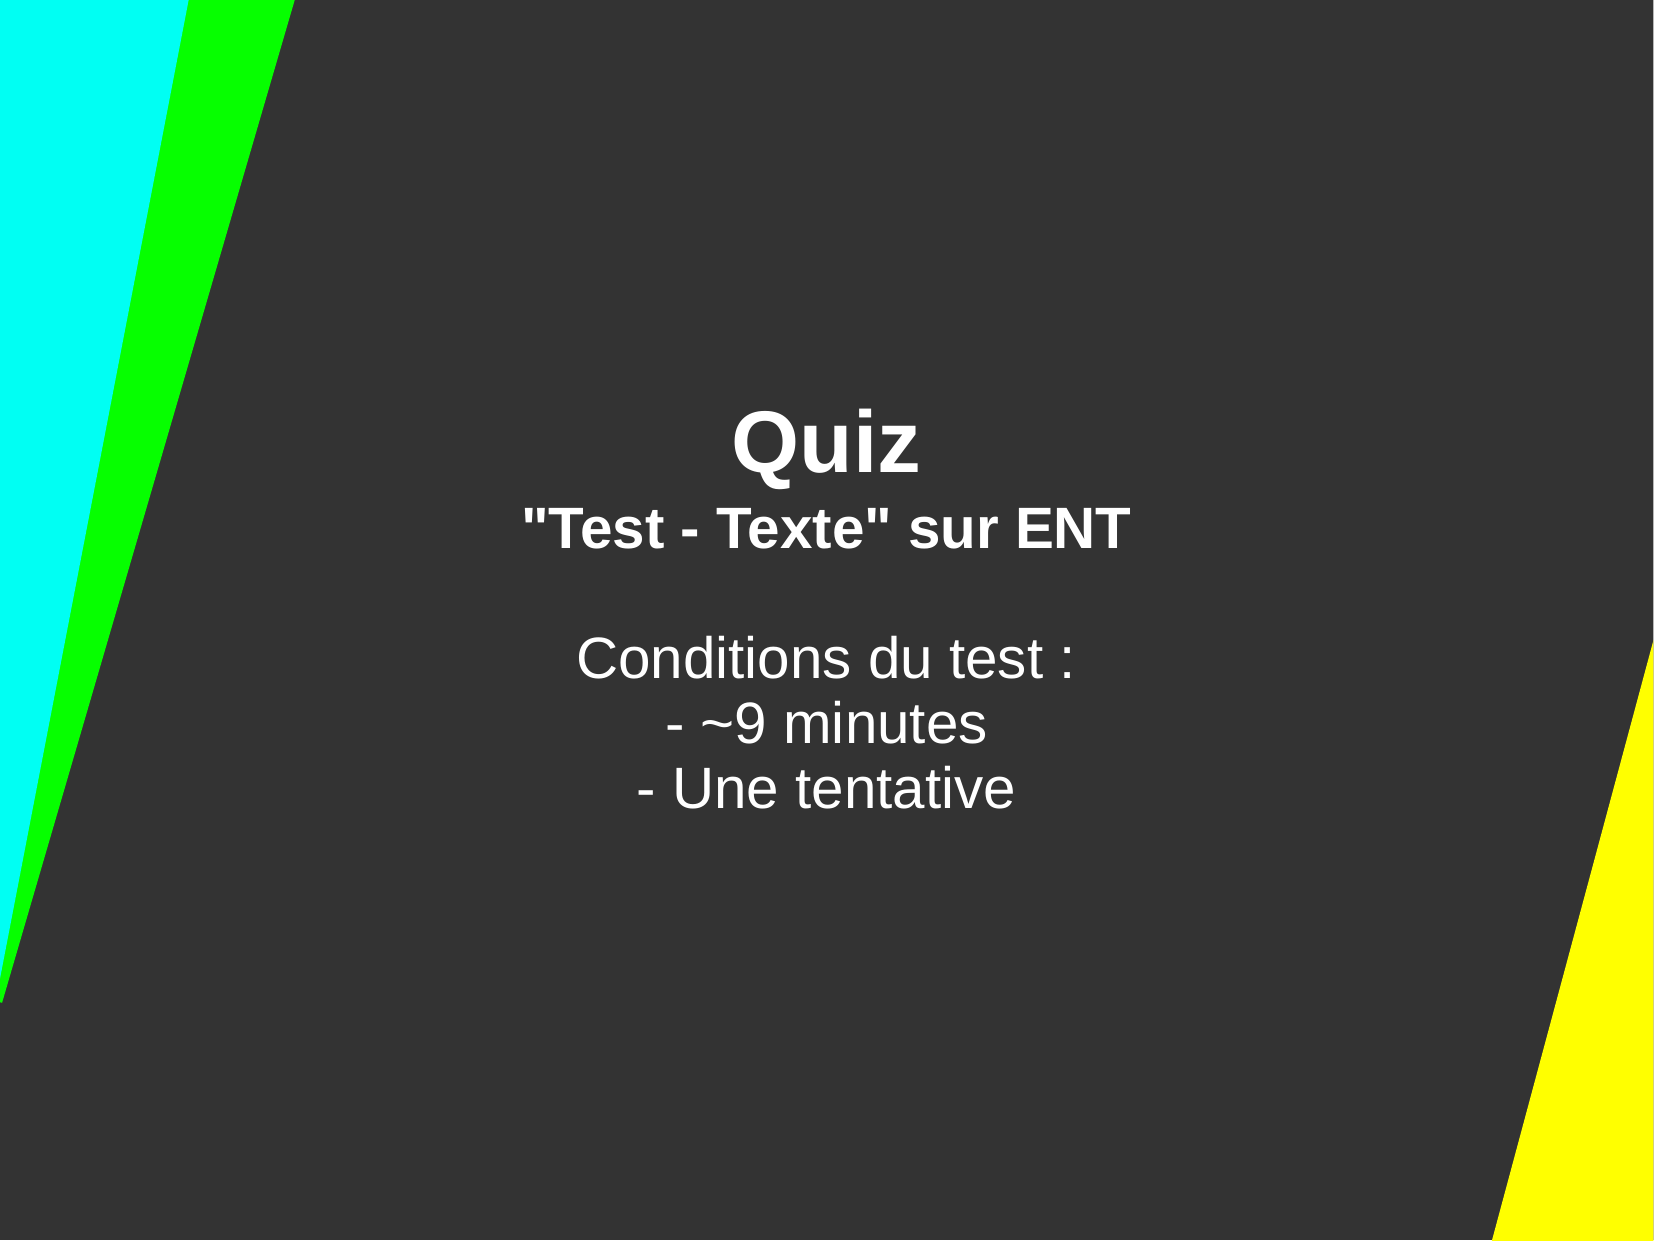

# Quiz
"Test - Texte" sur ENT
Conditions du test :
- ~9 minutes
- Une tentative